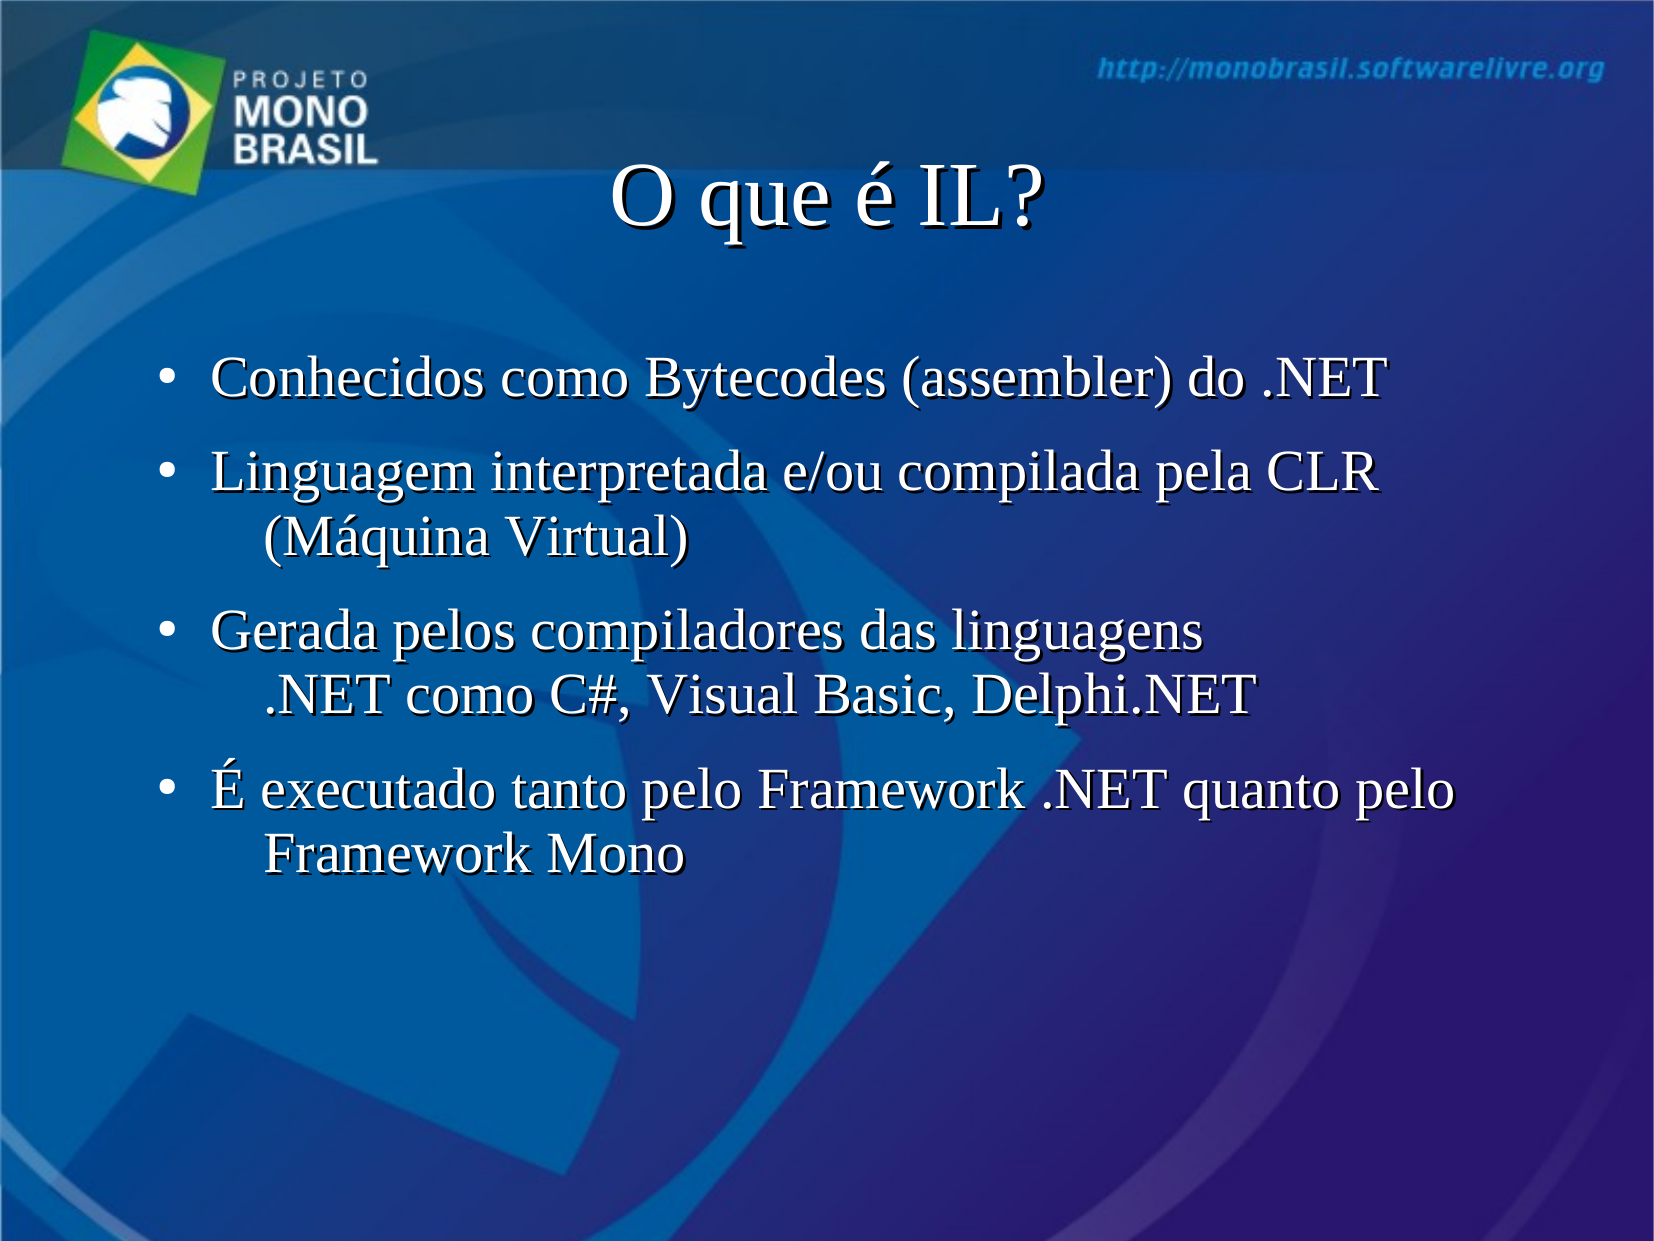

# O que é IL?
Conhecidos como Bytecodes (assembler) do .NET
Linguagem interpretada e/ou compilada pela CLR (Máquina Virtual)
Gerada pelos compiladores das linguagens
.NET como C#, Visual Basic, Delphi.NET
É executado tanto pelo Framework .NET quanto pelo Framework Mono